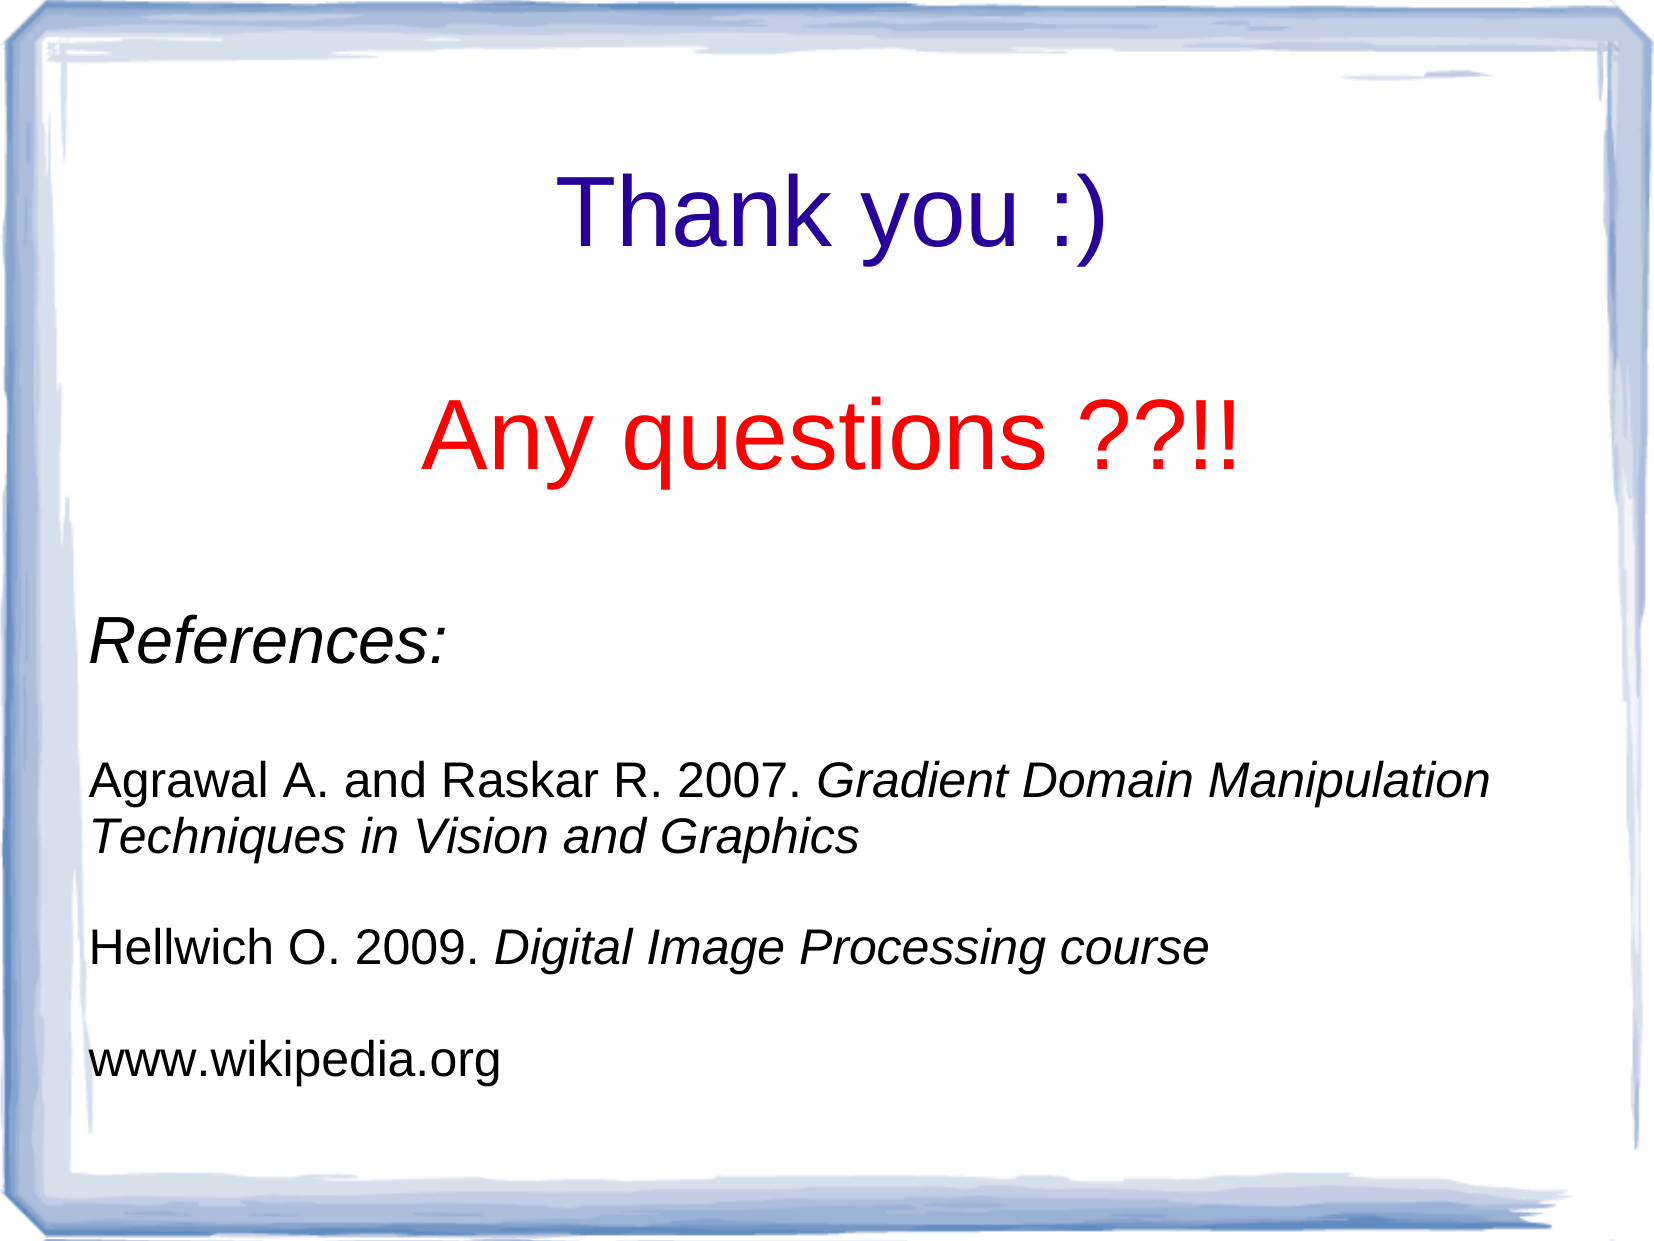

# Thank you :)
Any questions ??!!
References:
Agrawal A. and Raskar R. 2007. Gradient Domain Manipulation Techniques in Vision and Graphics
Hellwich O. 2009. Digital Image Processing course
www.wikipedia.org